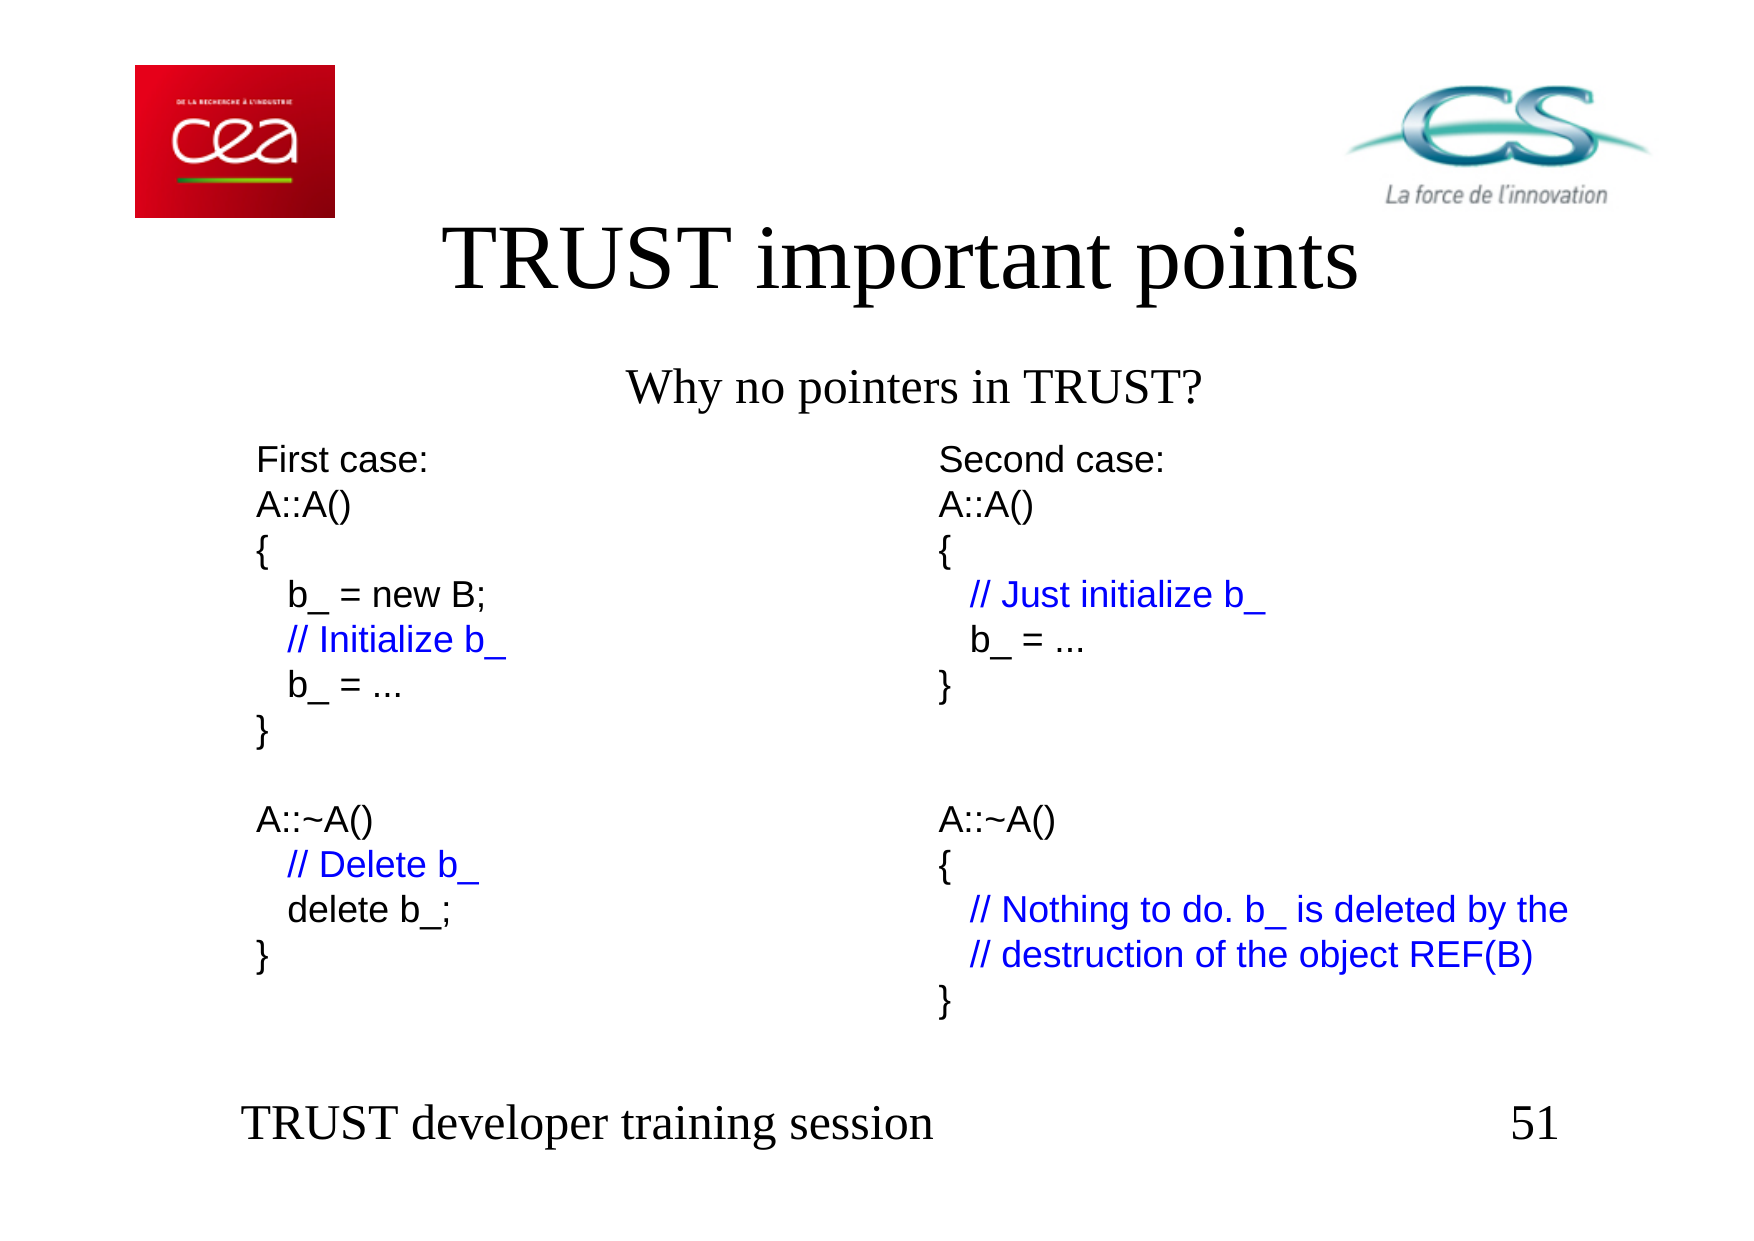

# TRUST important points
Why no pointers in TRUST?
| First case: A::A() { b\_ = new B; // Initialize b\_ b\_ = ... } A::~A() // Delete b\_ delete b\_; } | Second case: A::A() { // Just initialize b\_ b\_ = ... } A::~A() { // Nothing to do. b\_ is deleted by the // destruction of the object REF(B) } |
| --- | --- |
TRUST developer training session
51